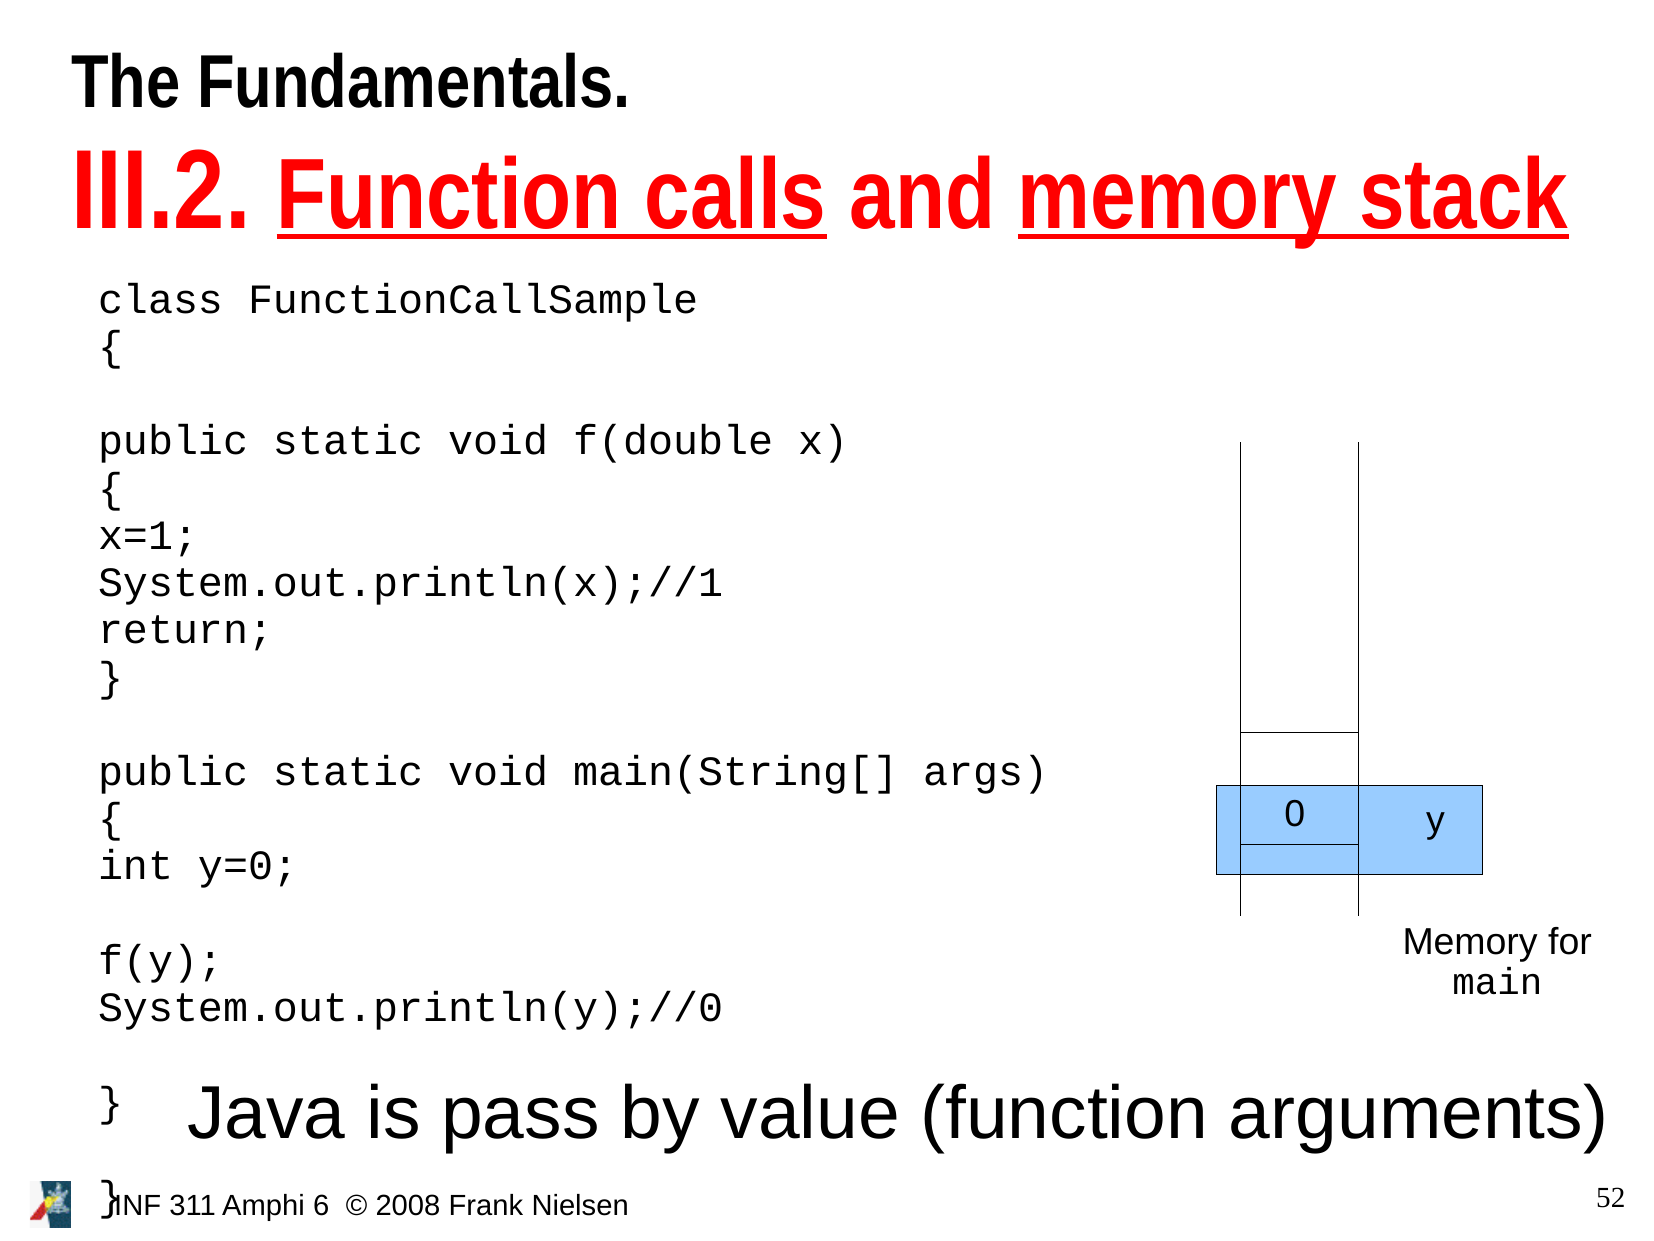

The Fundamentals.
III.2. Function calls and memory stack
class FunctionCallSample
{
public static void f(double x)
{
x=1;
System.out.println(x);//1
return;
}
public static void main(String[] args)
{
int y=0;
f(y);
System.out.println(y);//0
}
}
0
y
Memory for
main
Java is pass by value (function arguments)